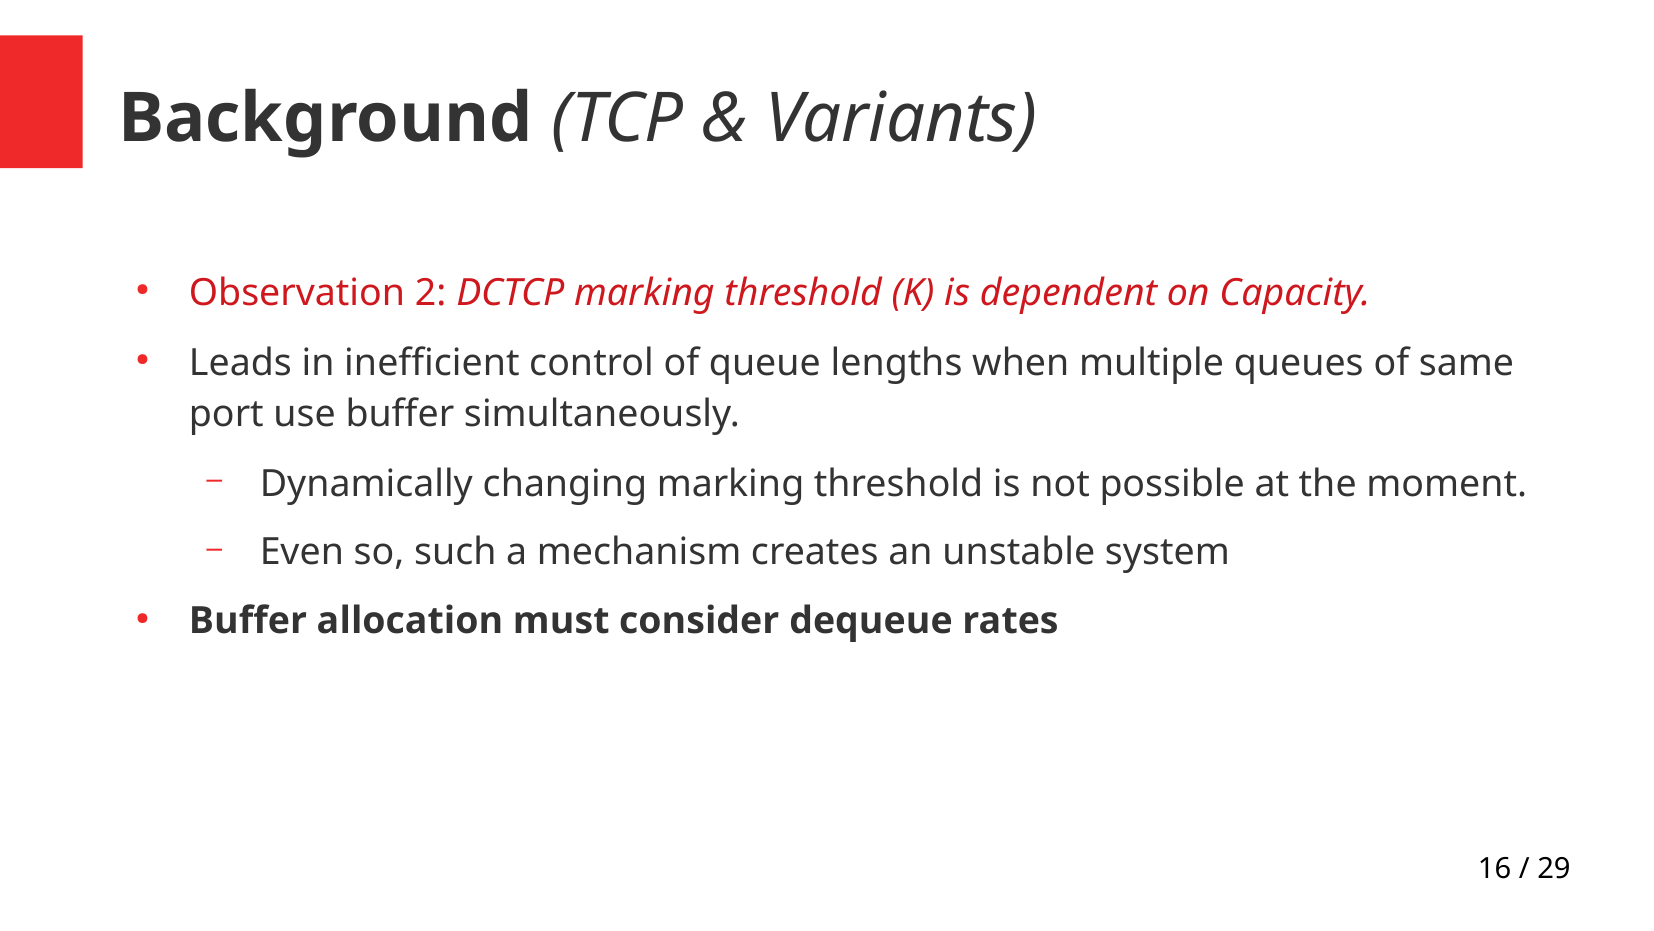

# Background (TCP & Variants)
Observation 2: DCTCP marking threshold (K) is dependent on Capacity.
Leads in inefficient control of queue lengths when multiple queues of same port use buffer simultaneously.
Dynamically changing marking threshold is not possible at the moment.
Even so, such a mechanism creates an unstable system
Buffer allocation must consider dequeue rates
16